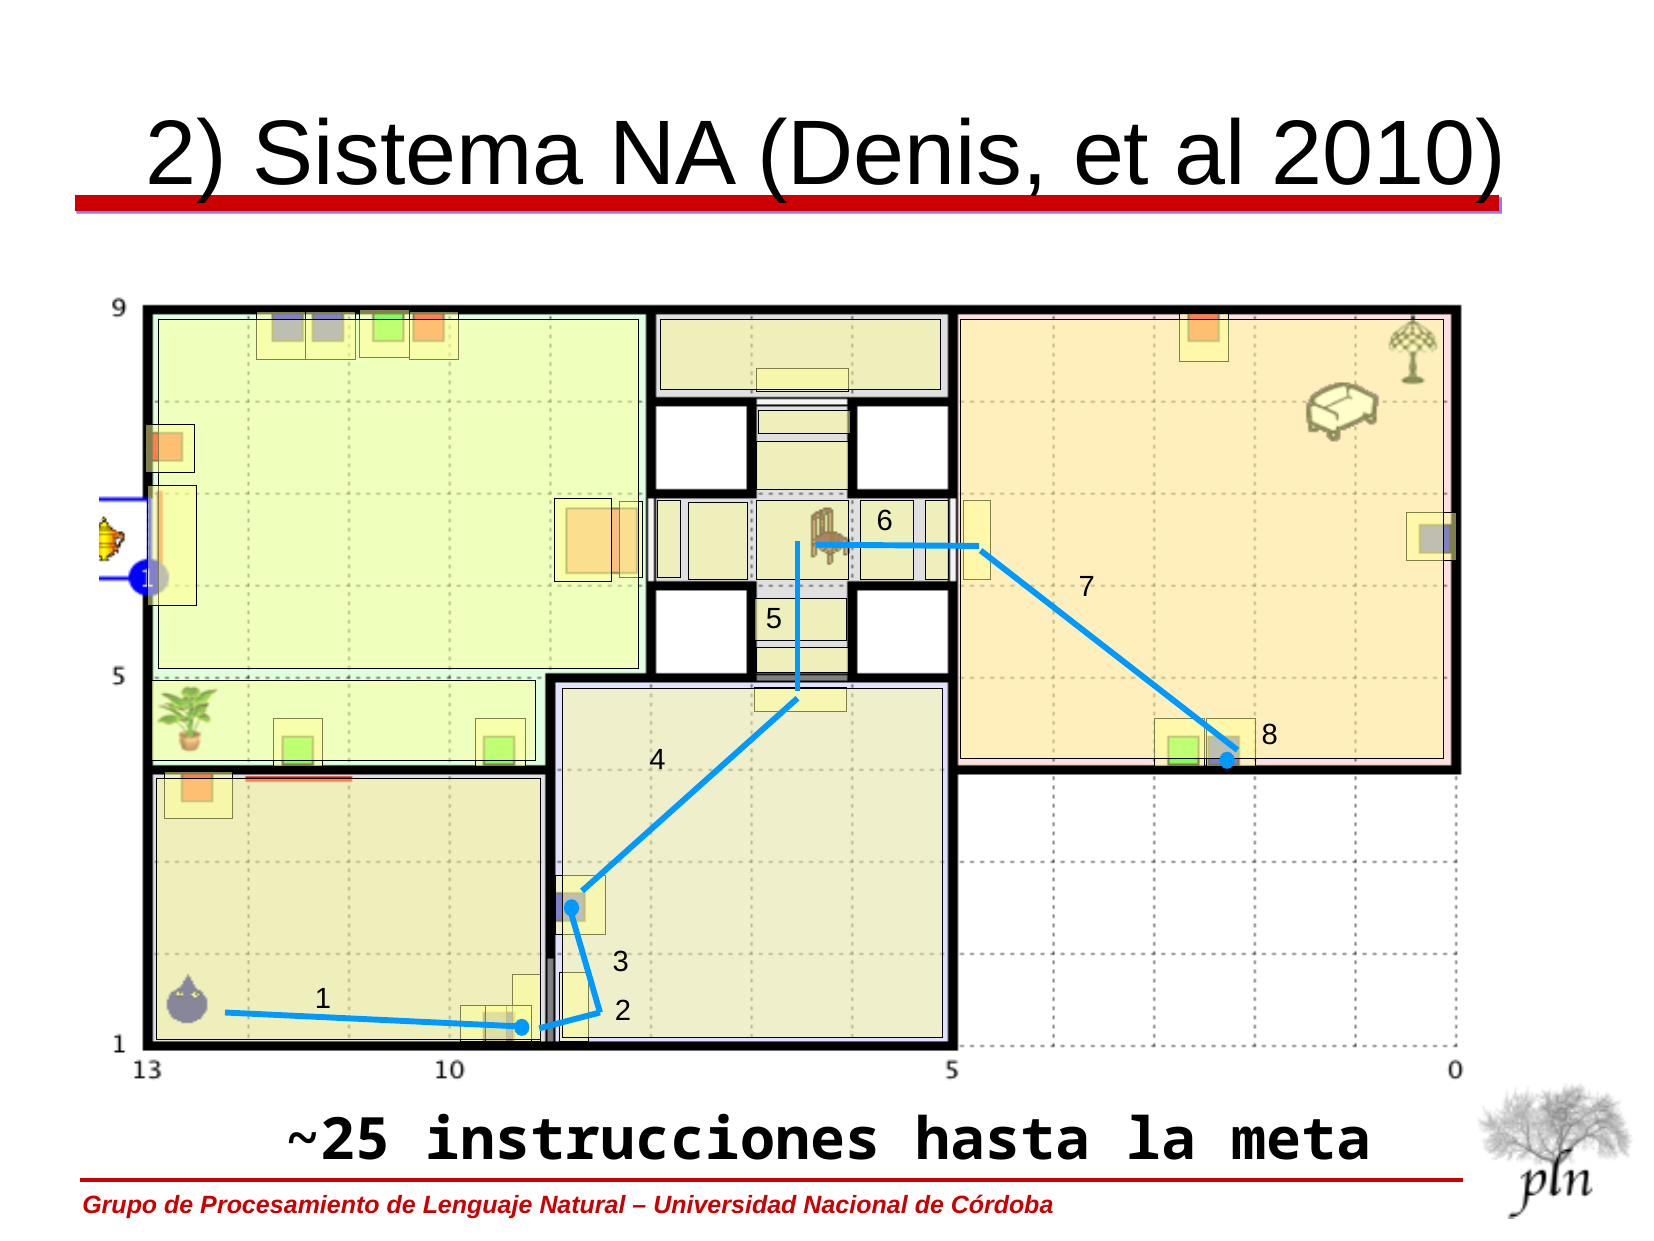

# 2) Sistema NA (Denis, et al 2010)
6
7
5
8
4
3
1
2
~25 instrucciones hasta la meta